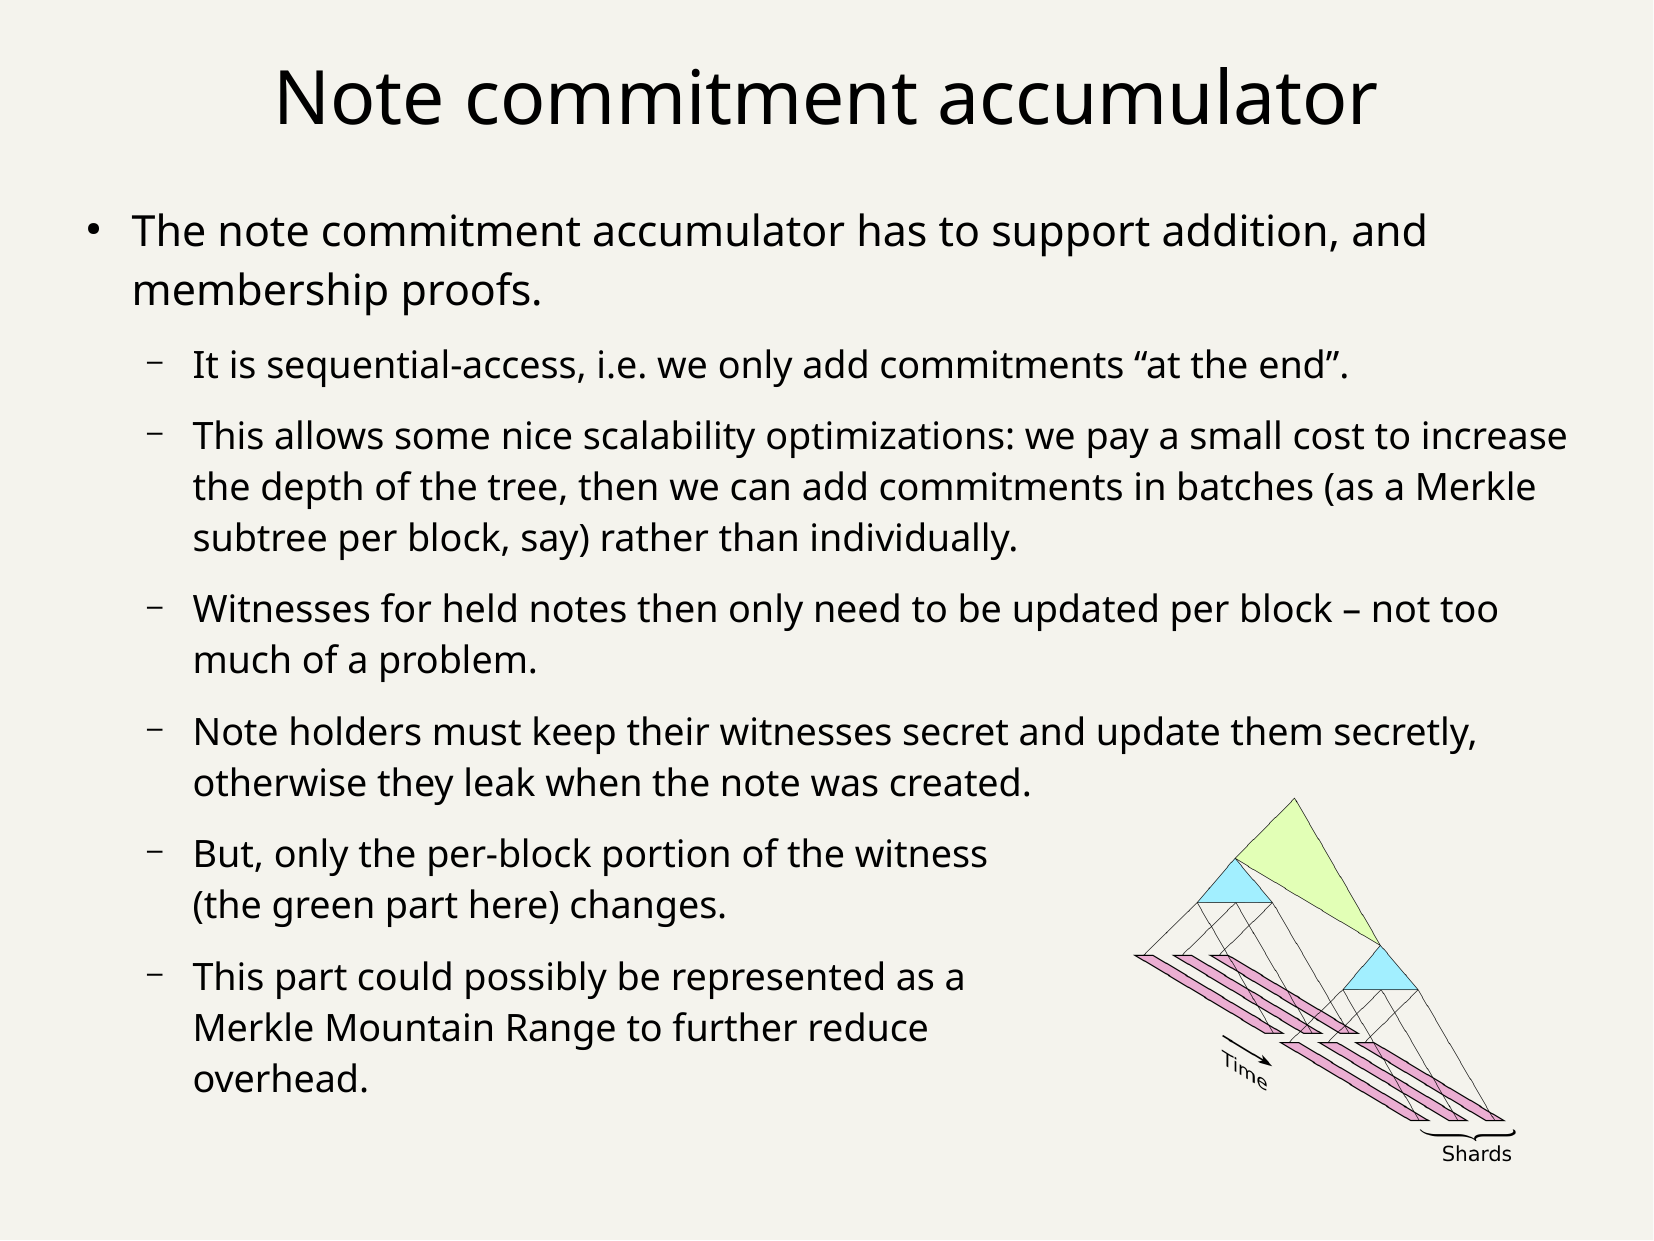

# Note commitment accumulator
The note commitment accumulator has to support addition, and membership proofs.
It is sequential-access, i.e. we only add commitments “at the end”.
This allows some nice scalability optimizations: we pay a small cost to increase the depth of the tree, then we can add commitments in batches (as a Merkle subtree per block, say) rather than individually.
Witnesses for held notes then only need to be updated per block – not too much of a problem.
Note holders must keep their witnesses secret and update them secretly, otherwise they leak when the note was created.
But, only the per-block portion of the witness
(the green part here) changes.
This part could possibly be represented as a
Merkle Mountain Range to further reduce
overhead.